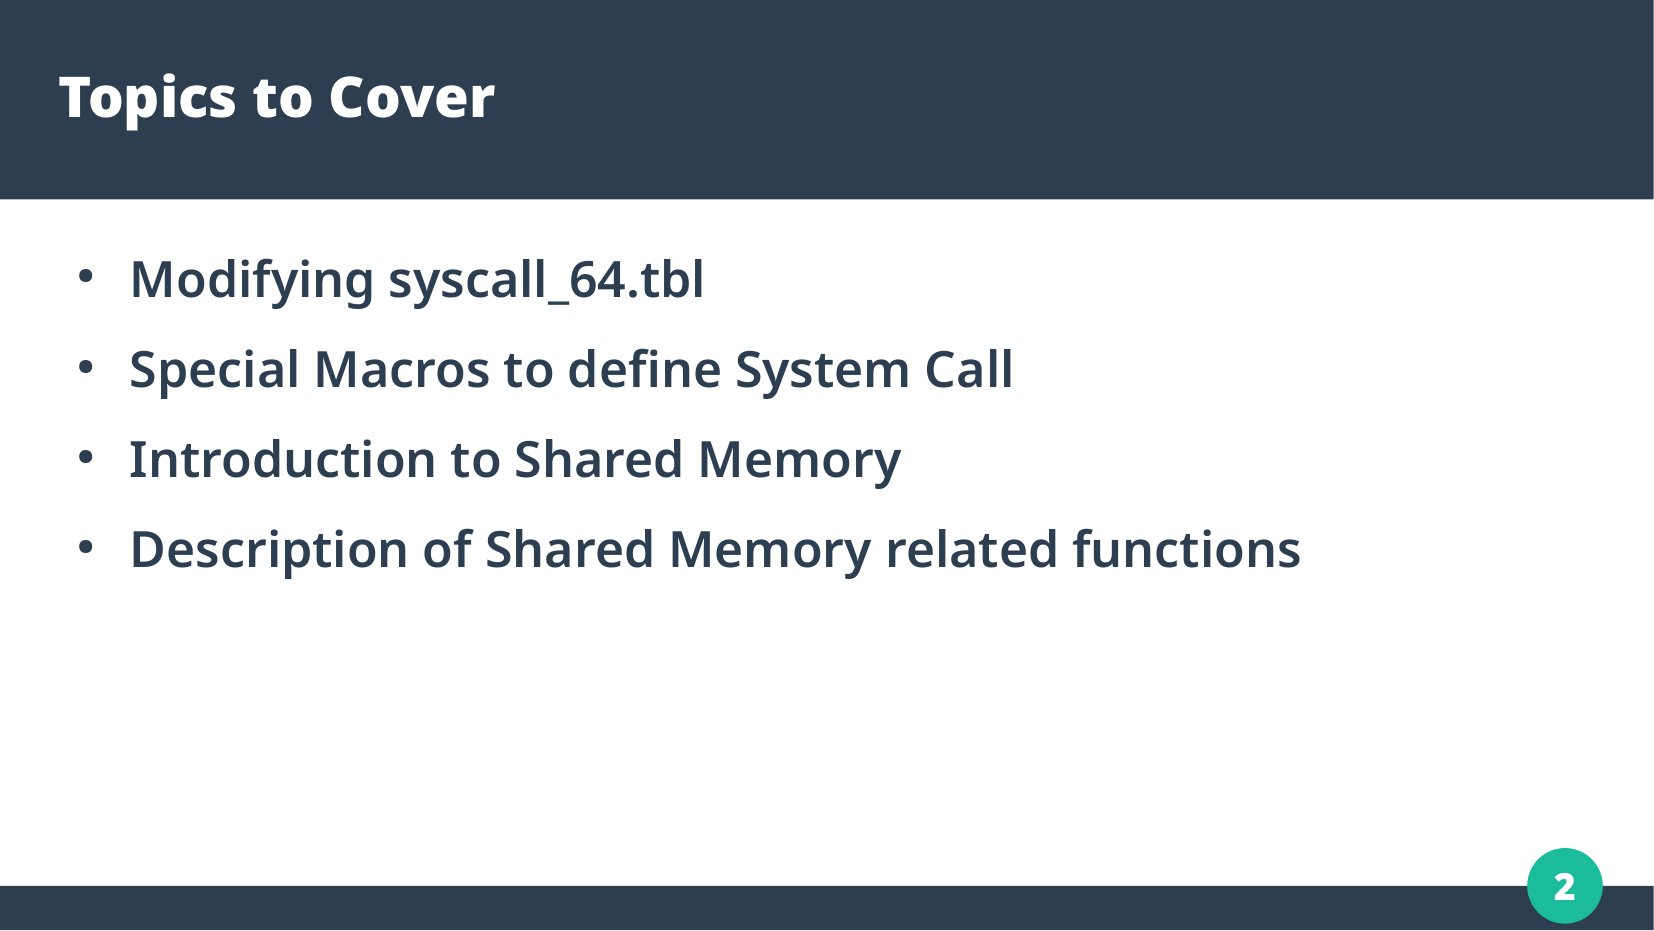

# Topics to Cover
Modifying syscall_64.tbl
Special Macros to define System Call
Introduction to Shared Memory
Description of Shared Memory related functions